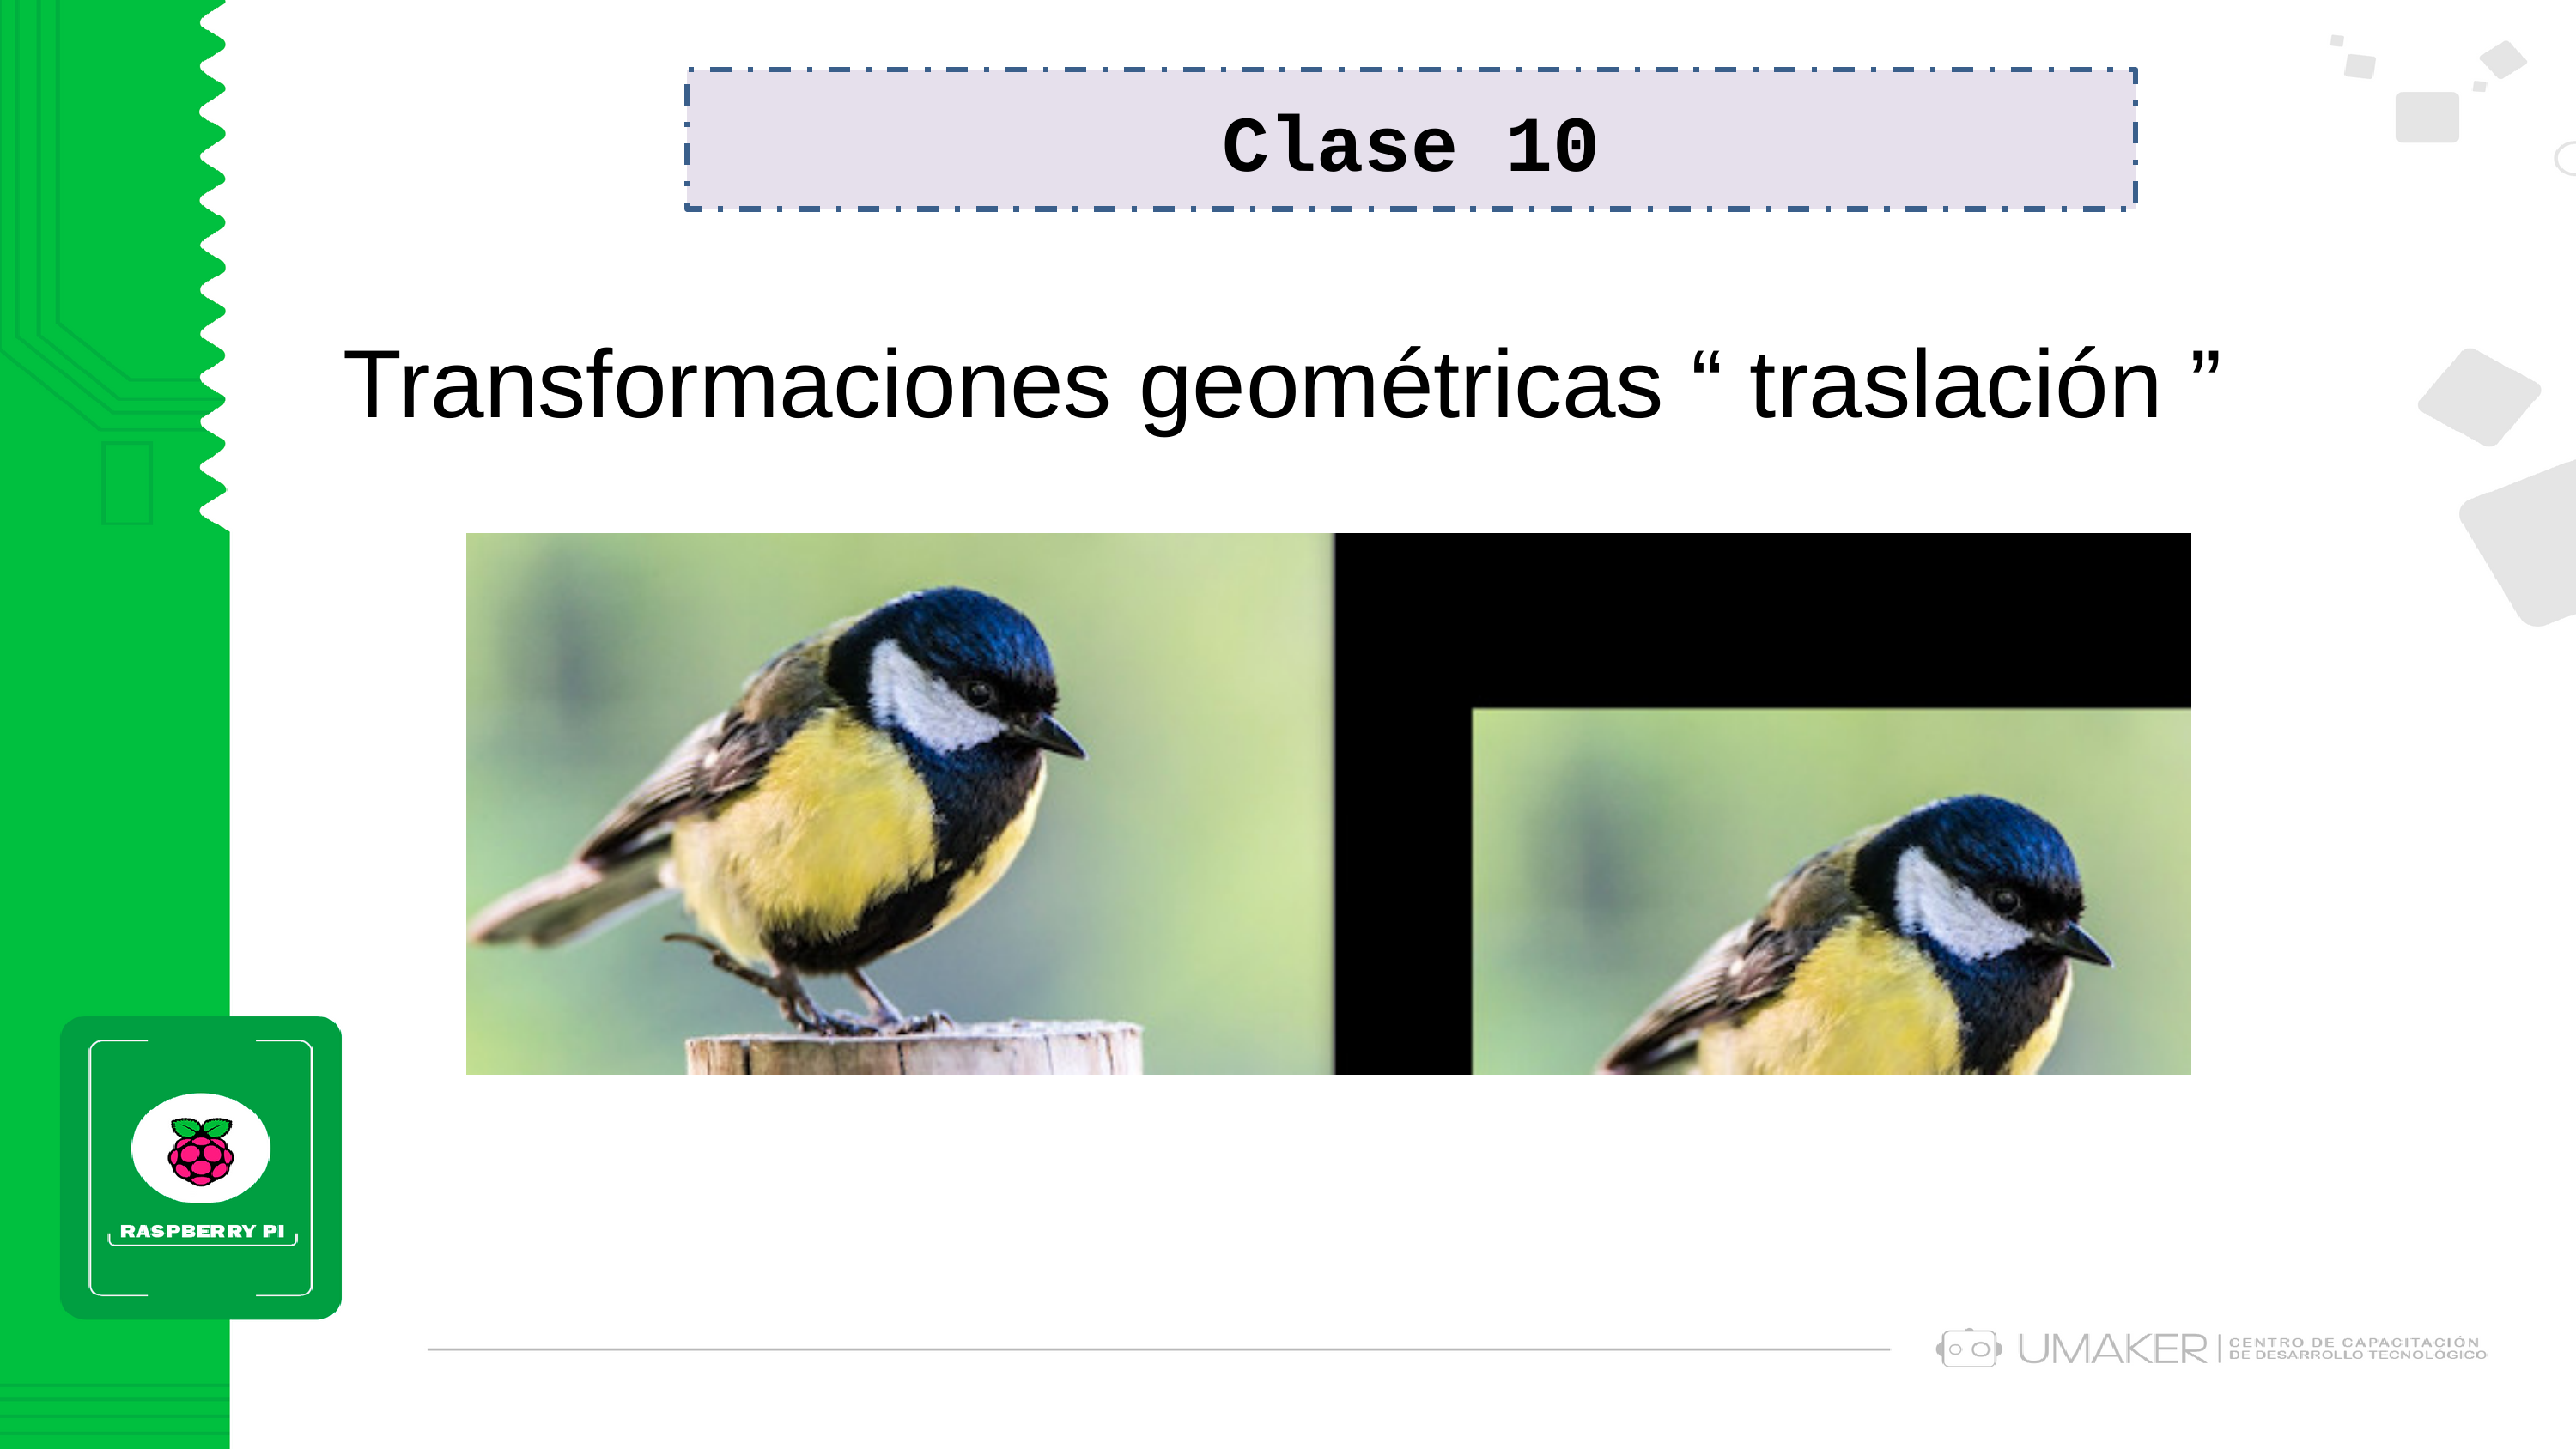

Clase 10
Transformaciones geométricas “ traslación ”